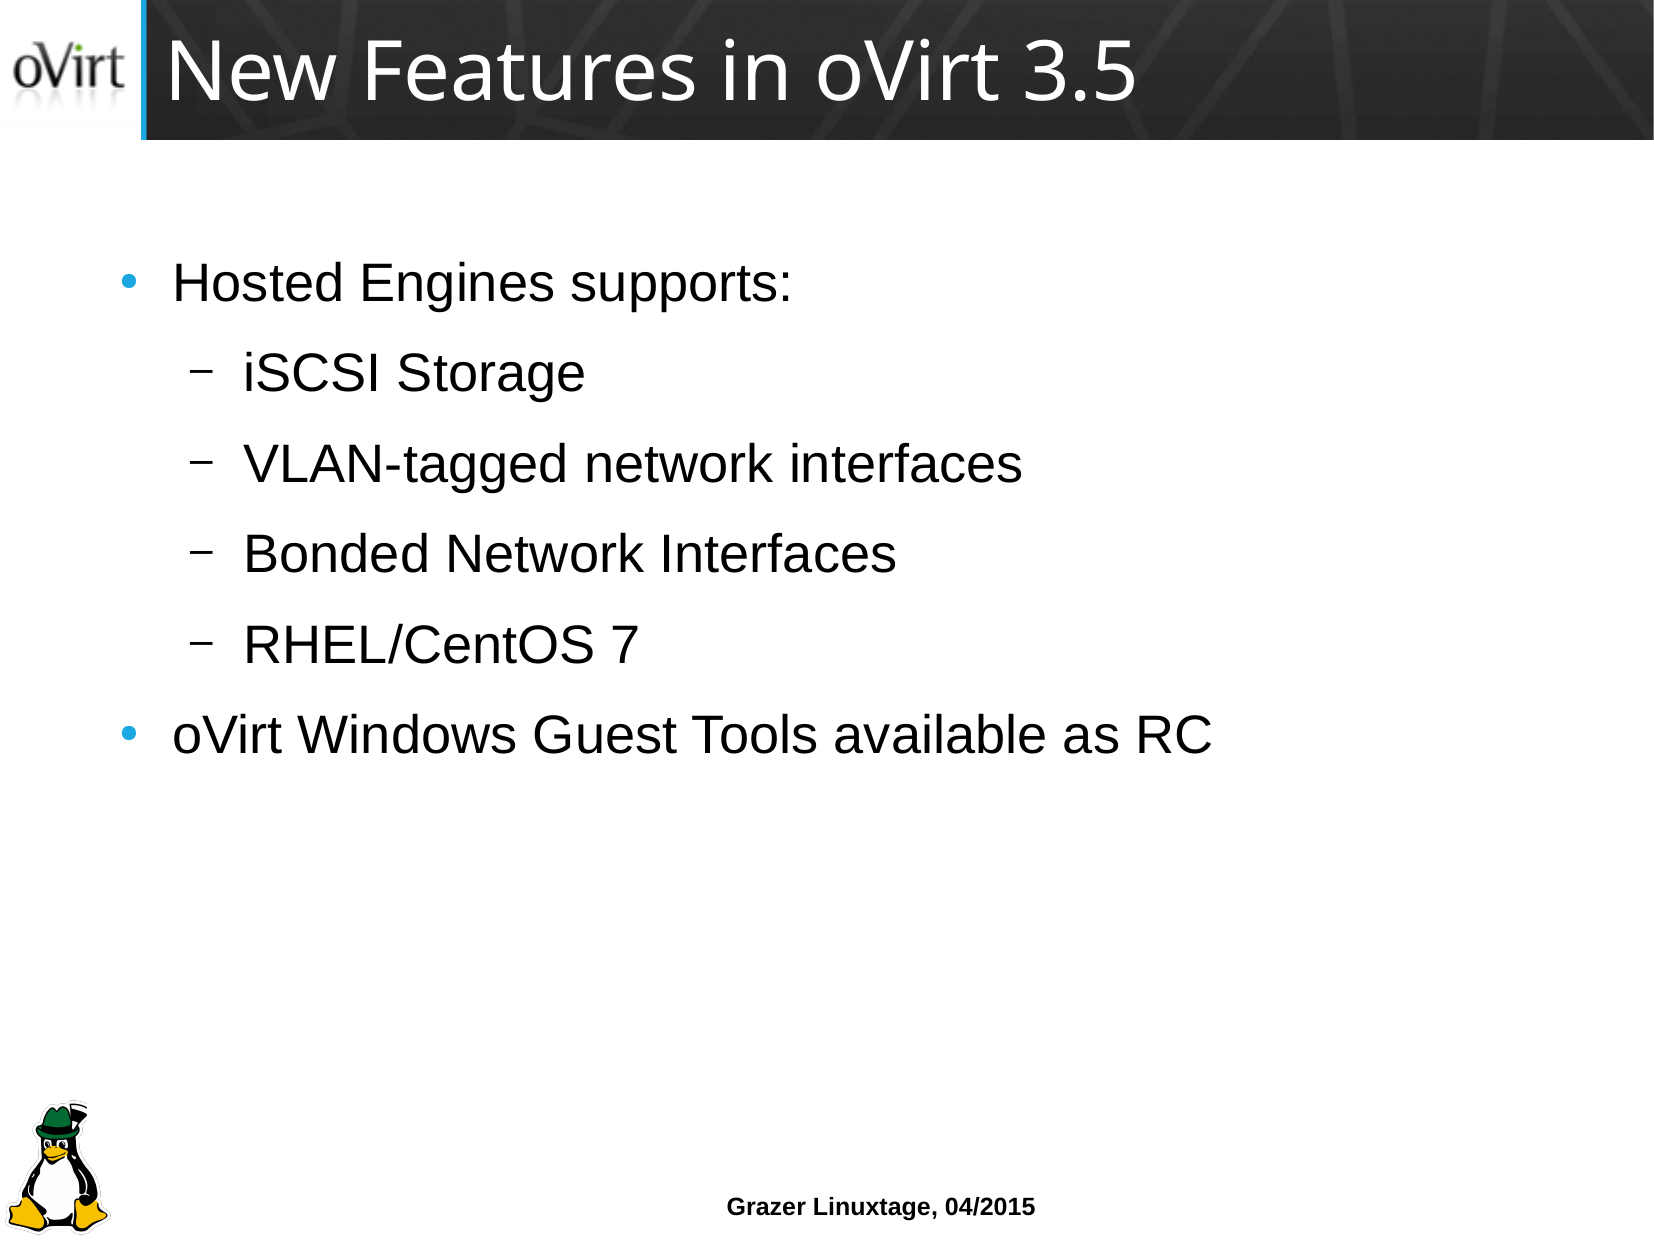

# New Features in oVirt 3.5
Hosted Engines supports:
iSCSI Storage
VLAN-tagged network interfaces
Bonded Network Interfaces
RHEL/CentOS 7
oVirt Windows Guest Tools available as RC